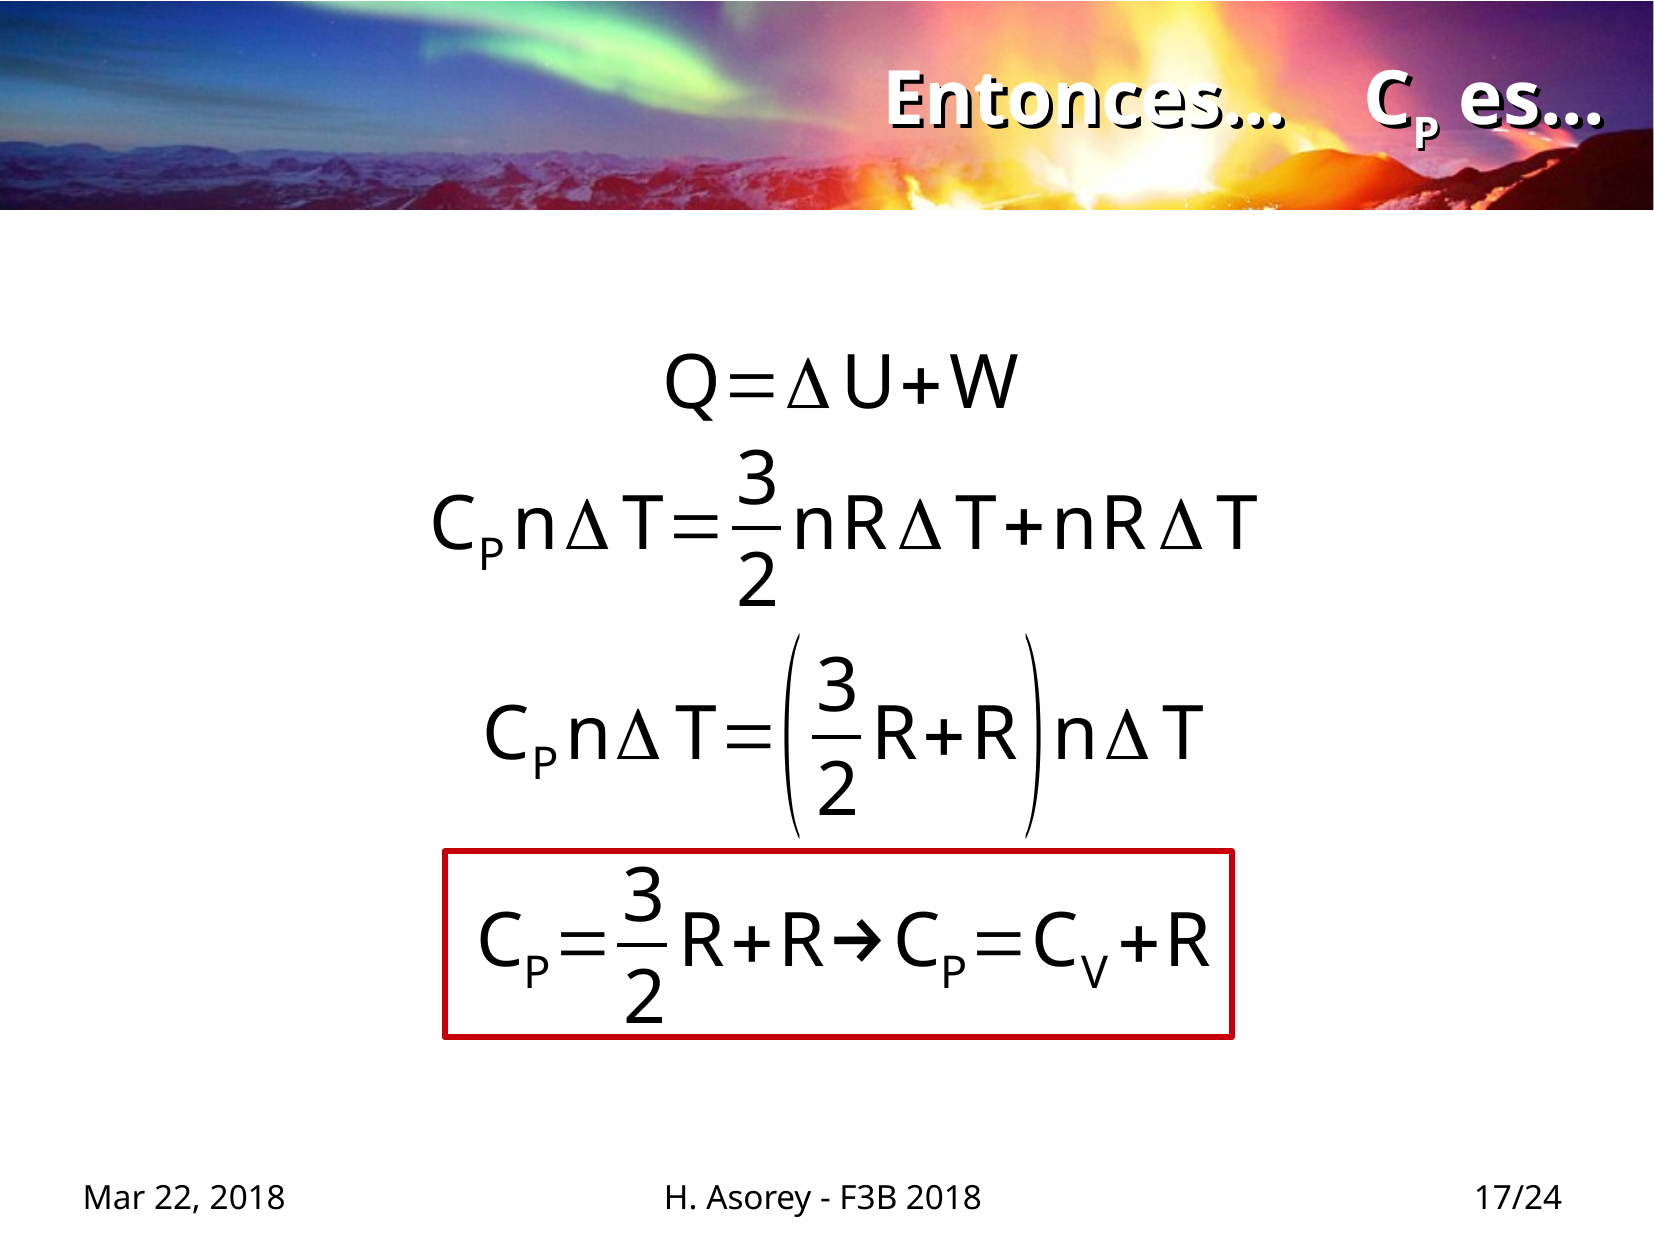

# Entonces... CP es...
Mar 22, 2018
H. Asorey - F3B 2018
17